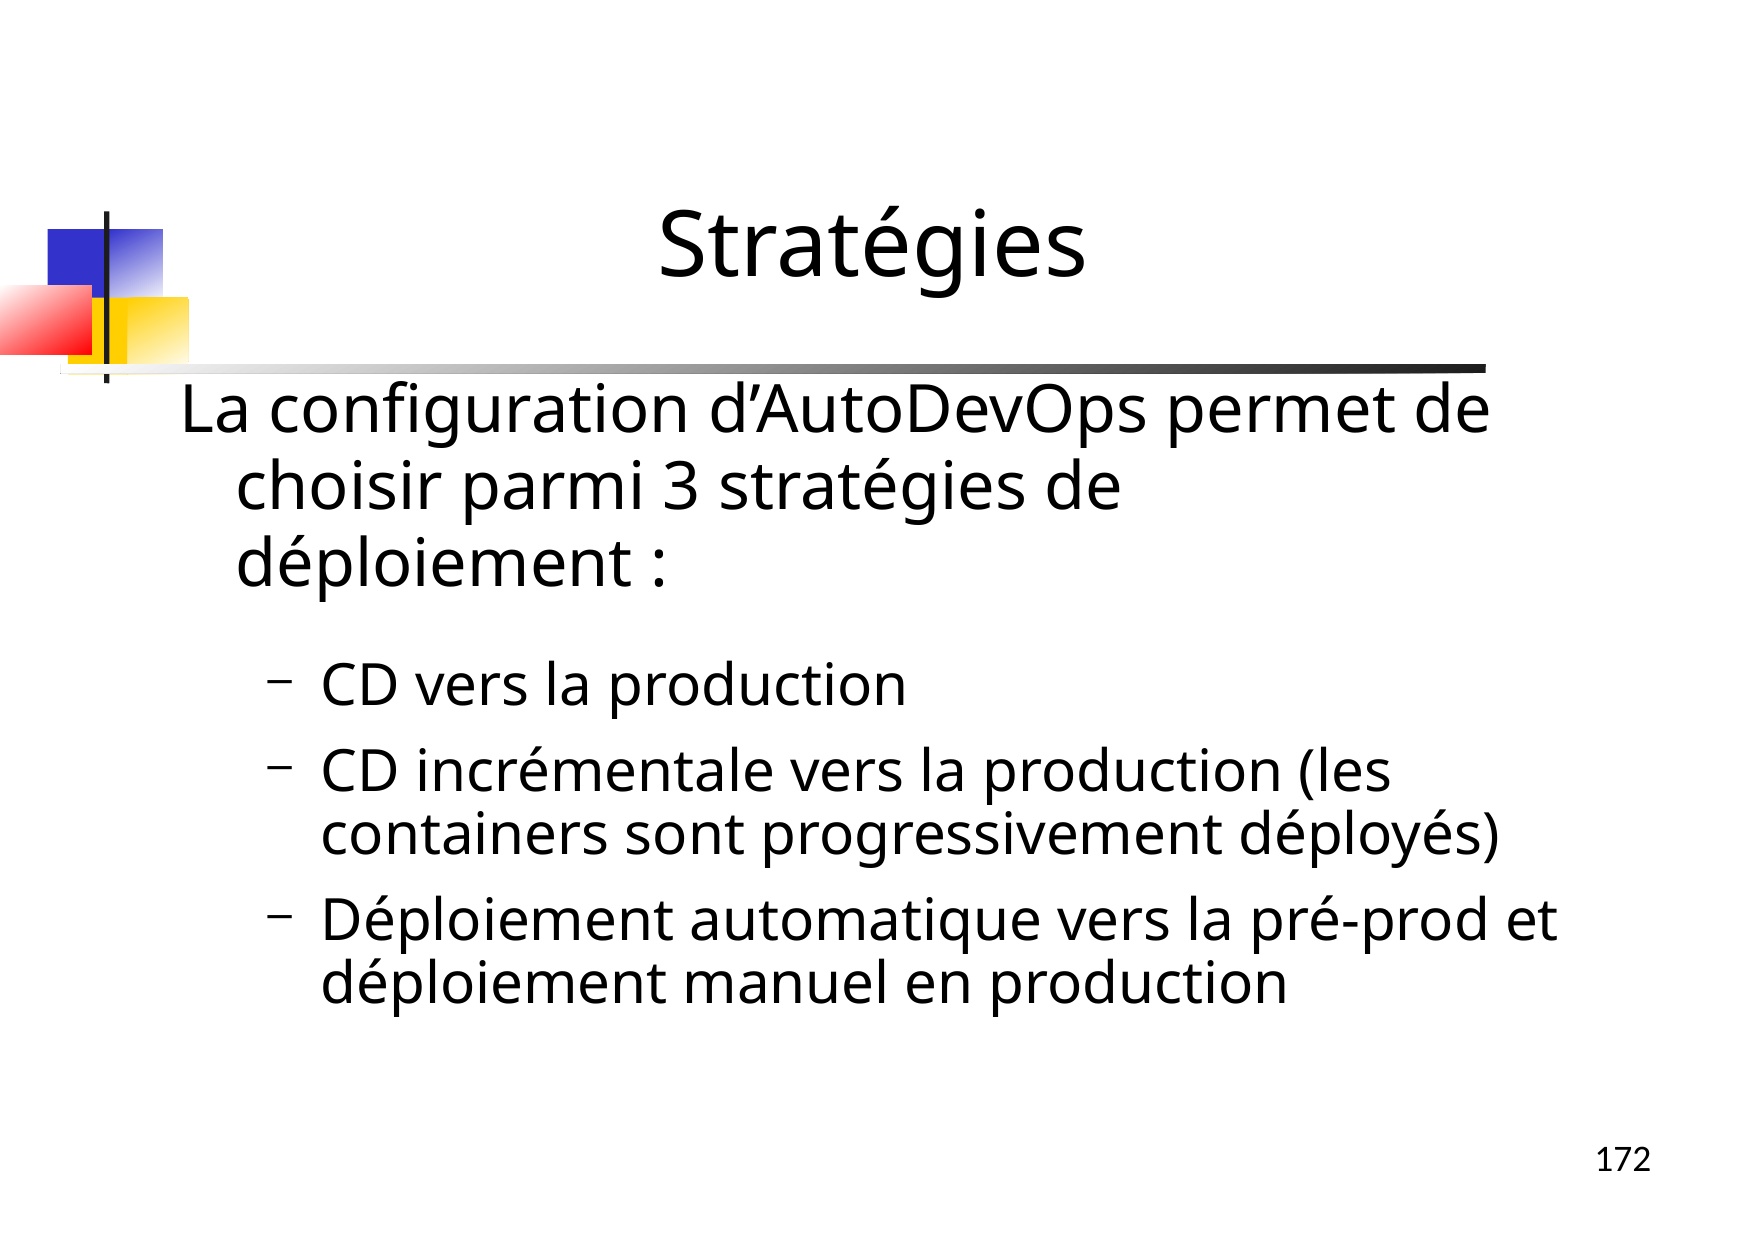

# Stratégies
La configuration d’AutoDevOps permet de choisir parmi 3 stratégies de déploiement :
CD vers la production
CD incrémentale vers la production (les containers sont progressivement déployés)
Déploiement automatique vers la pré-prod et déploiement manuel en production